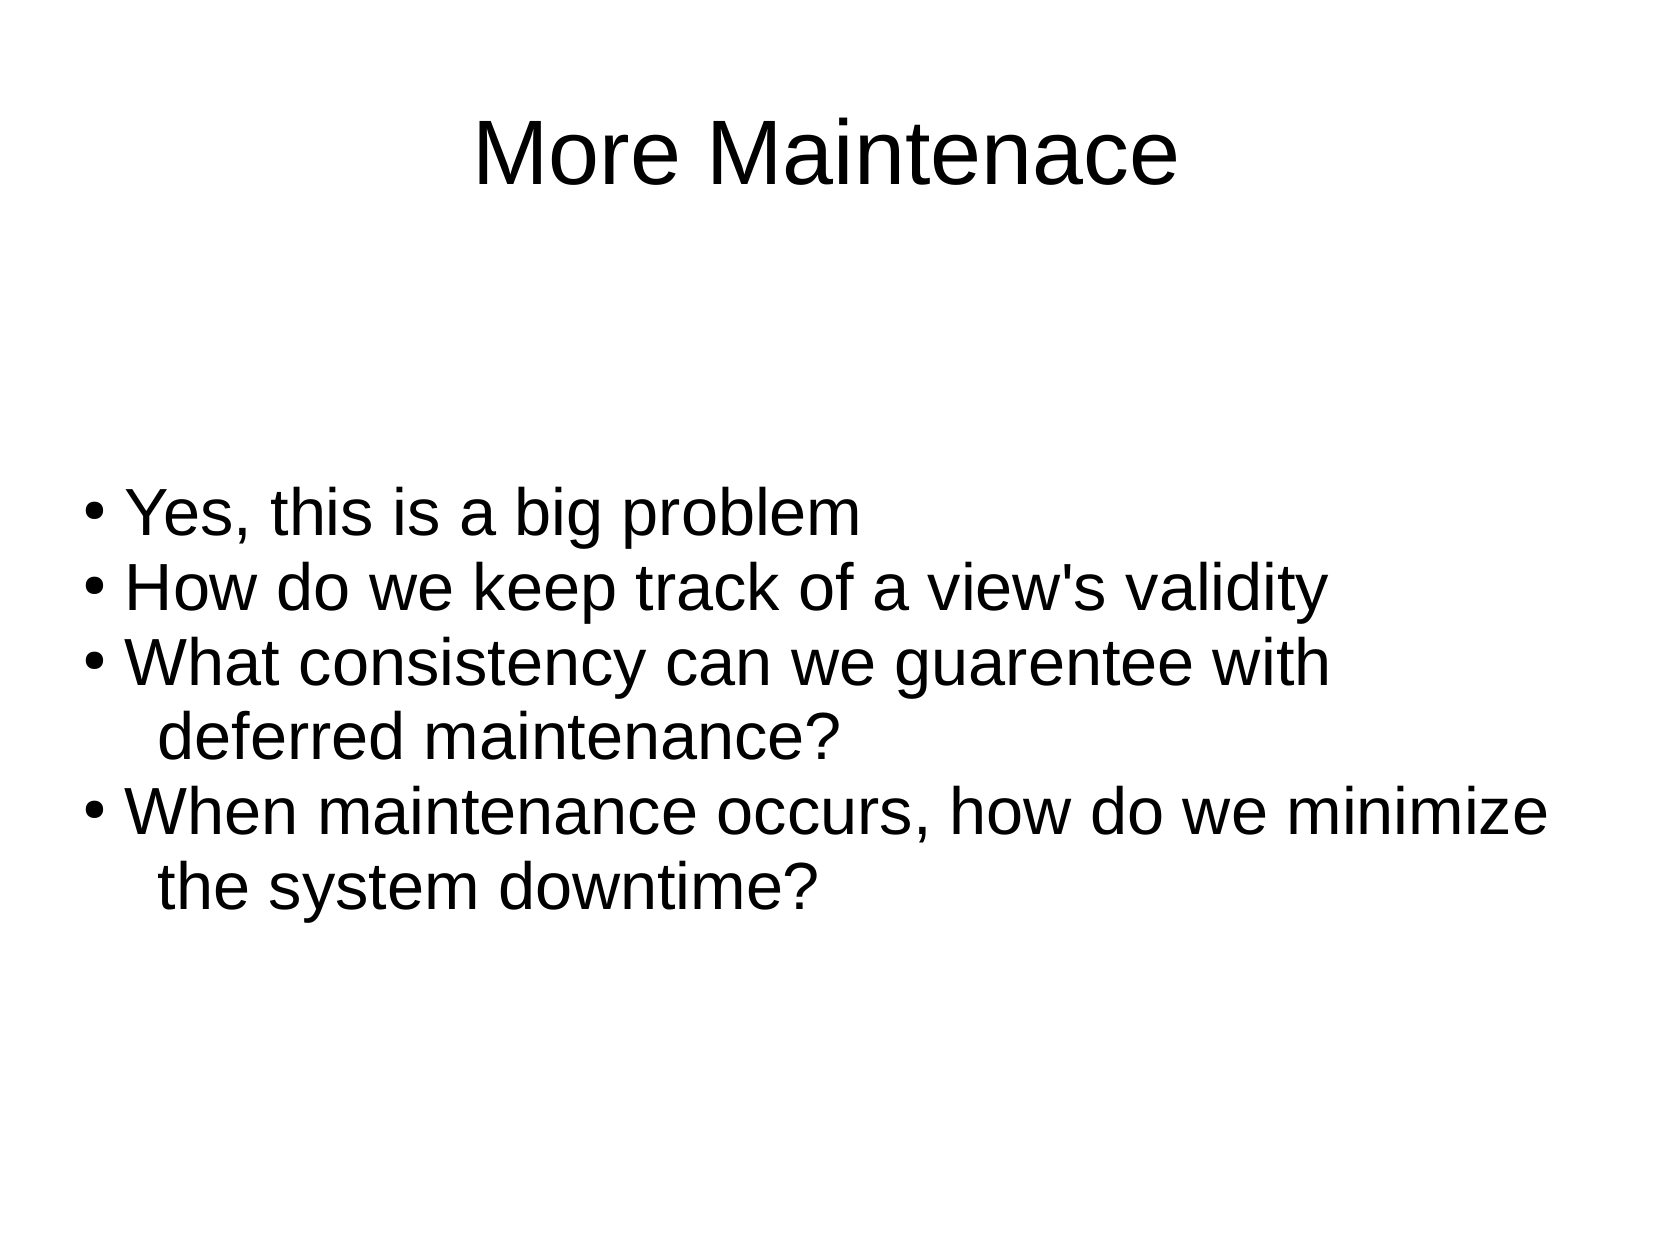

# More Maintenace
 Yes, this is a big problem
 How do we keep track of a view's validity
 What consistency can we guarentee with 				deferred maintenance?
 When maintenance occurs, how do we minimize 	the system downtime?